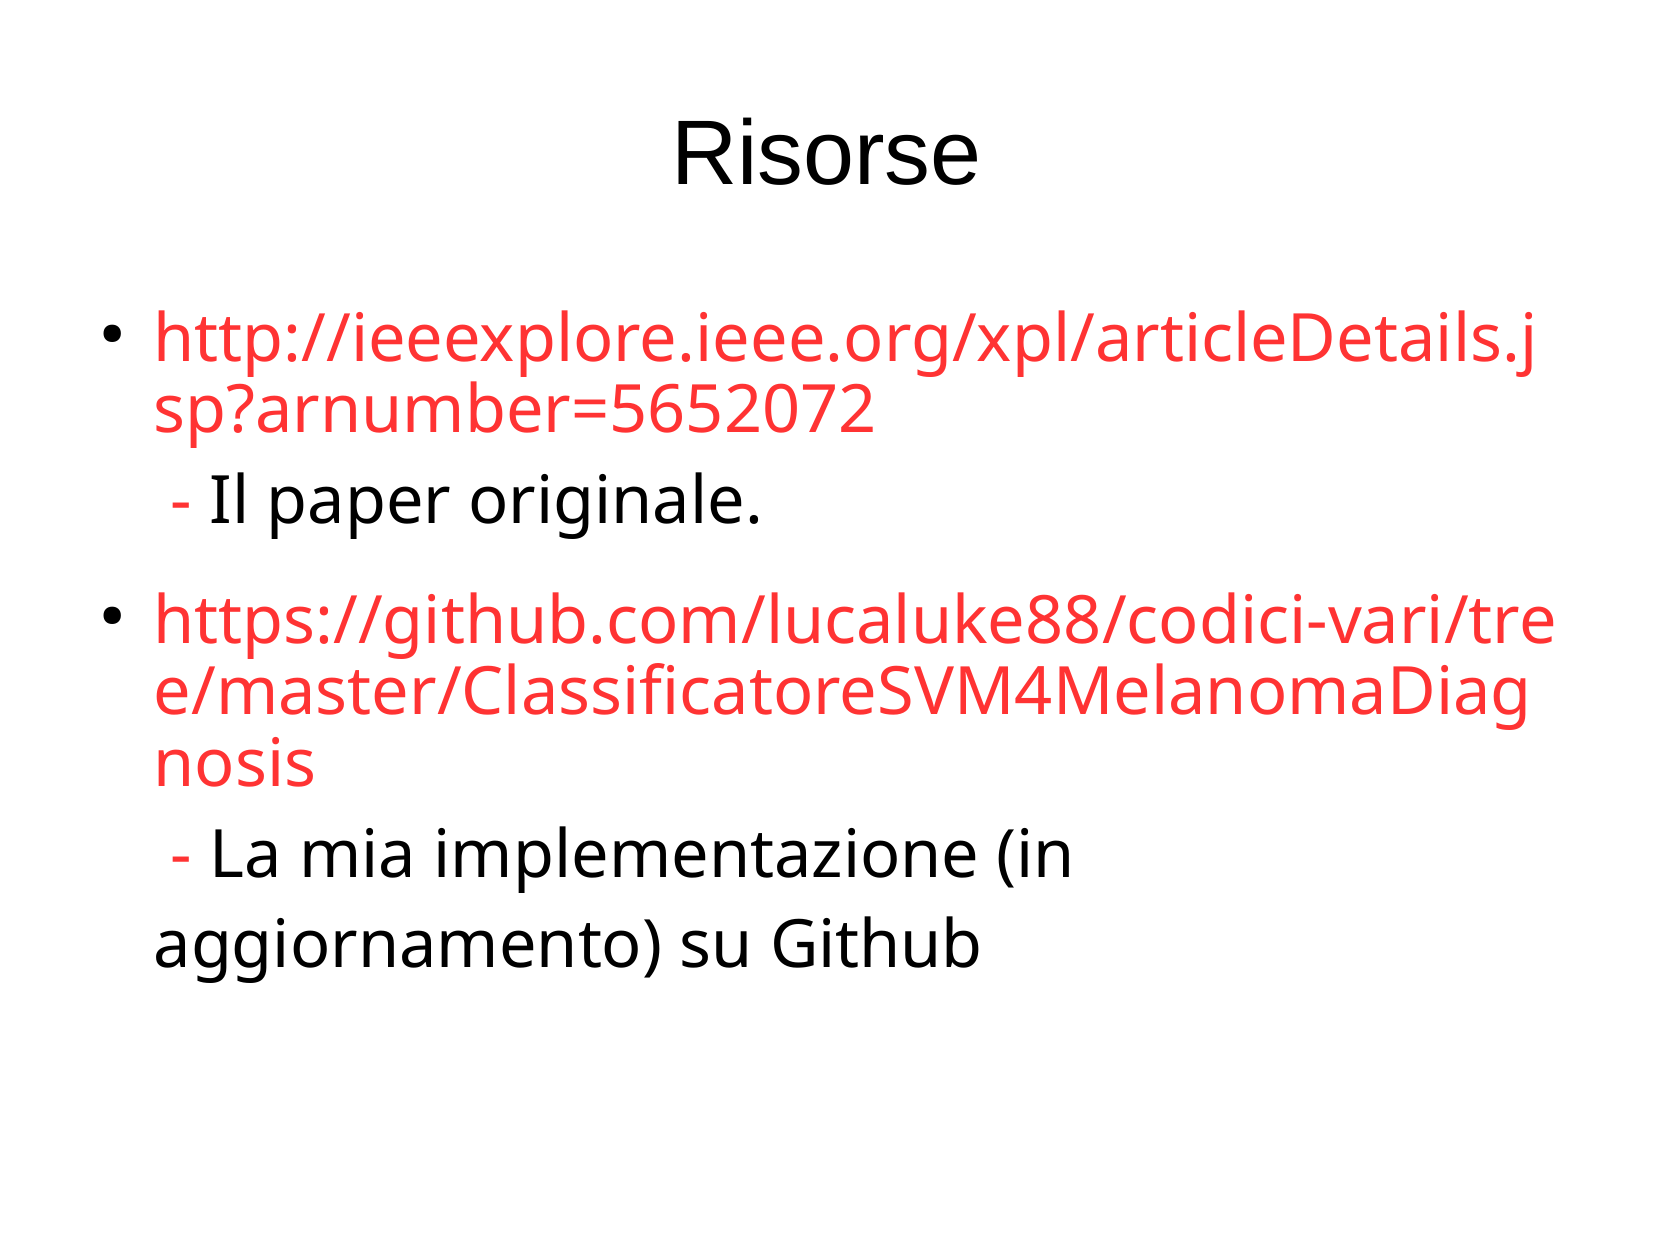

# Risorse
http://ieeexplore.ieee.org/xpl/articleDetails.jsp?arnumber=5652072 - Il paper originale.
https://github.com/lucaluke88/codici-vari/tree/master/ClassificatoreSVM4MelanomaDiagnosis - La mia implementazione (in aggiornamento) su Github